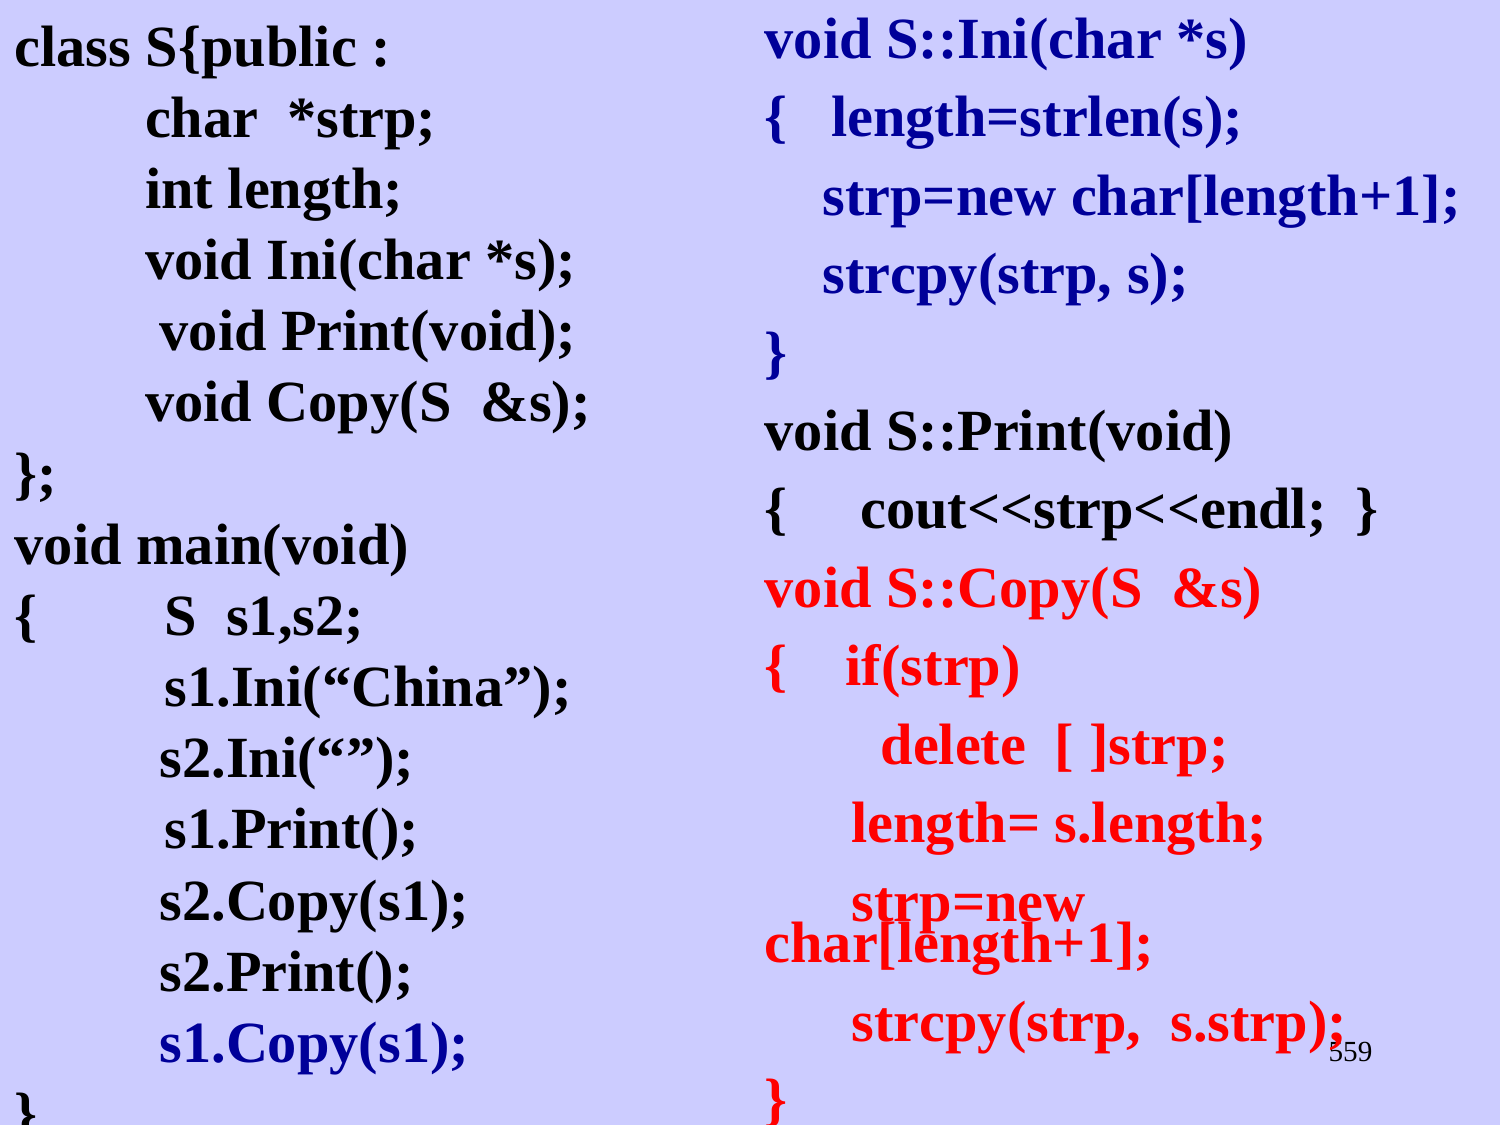

void S::Ini(char *s)
{ length=strlen(s);
 strp=new char[length+1];
 strcpy(strp, s);
}
void S::Print(void)
{ cout<<strp<<endl; }
void S::Copy(S &s)
{ if(strp)
 delete [ ]strp;
 length= s.length;
 strp=new char[length+1];
 strcpy(strp, s.strp);
}
class S{public :
 char *strp;
 int length;
 void Ini(char *s);
 void Print(void);
 void Copy(S &s);
};
void main(void)
{	S s1,s2;
	s1.Ini(“China”);
 s2.Ini(“”);
	s1.Print();
 s2.Copy(s1);
 s2.Print();
 s1.Copy(s1);
}